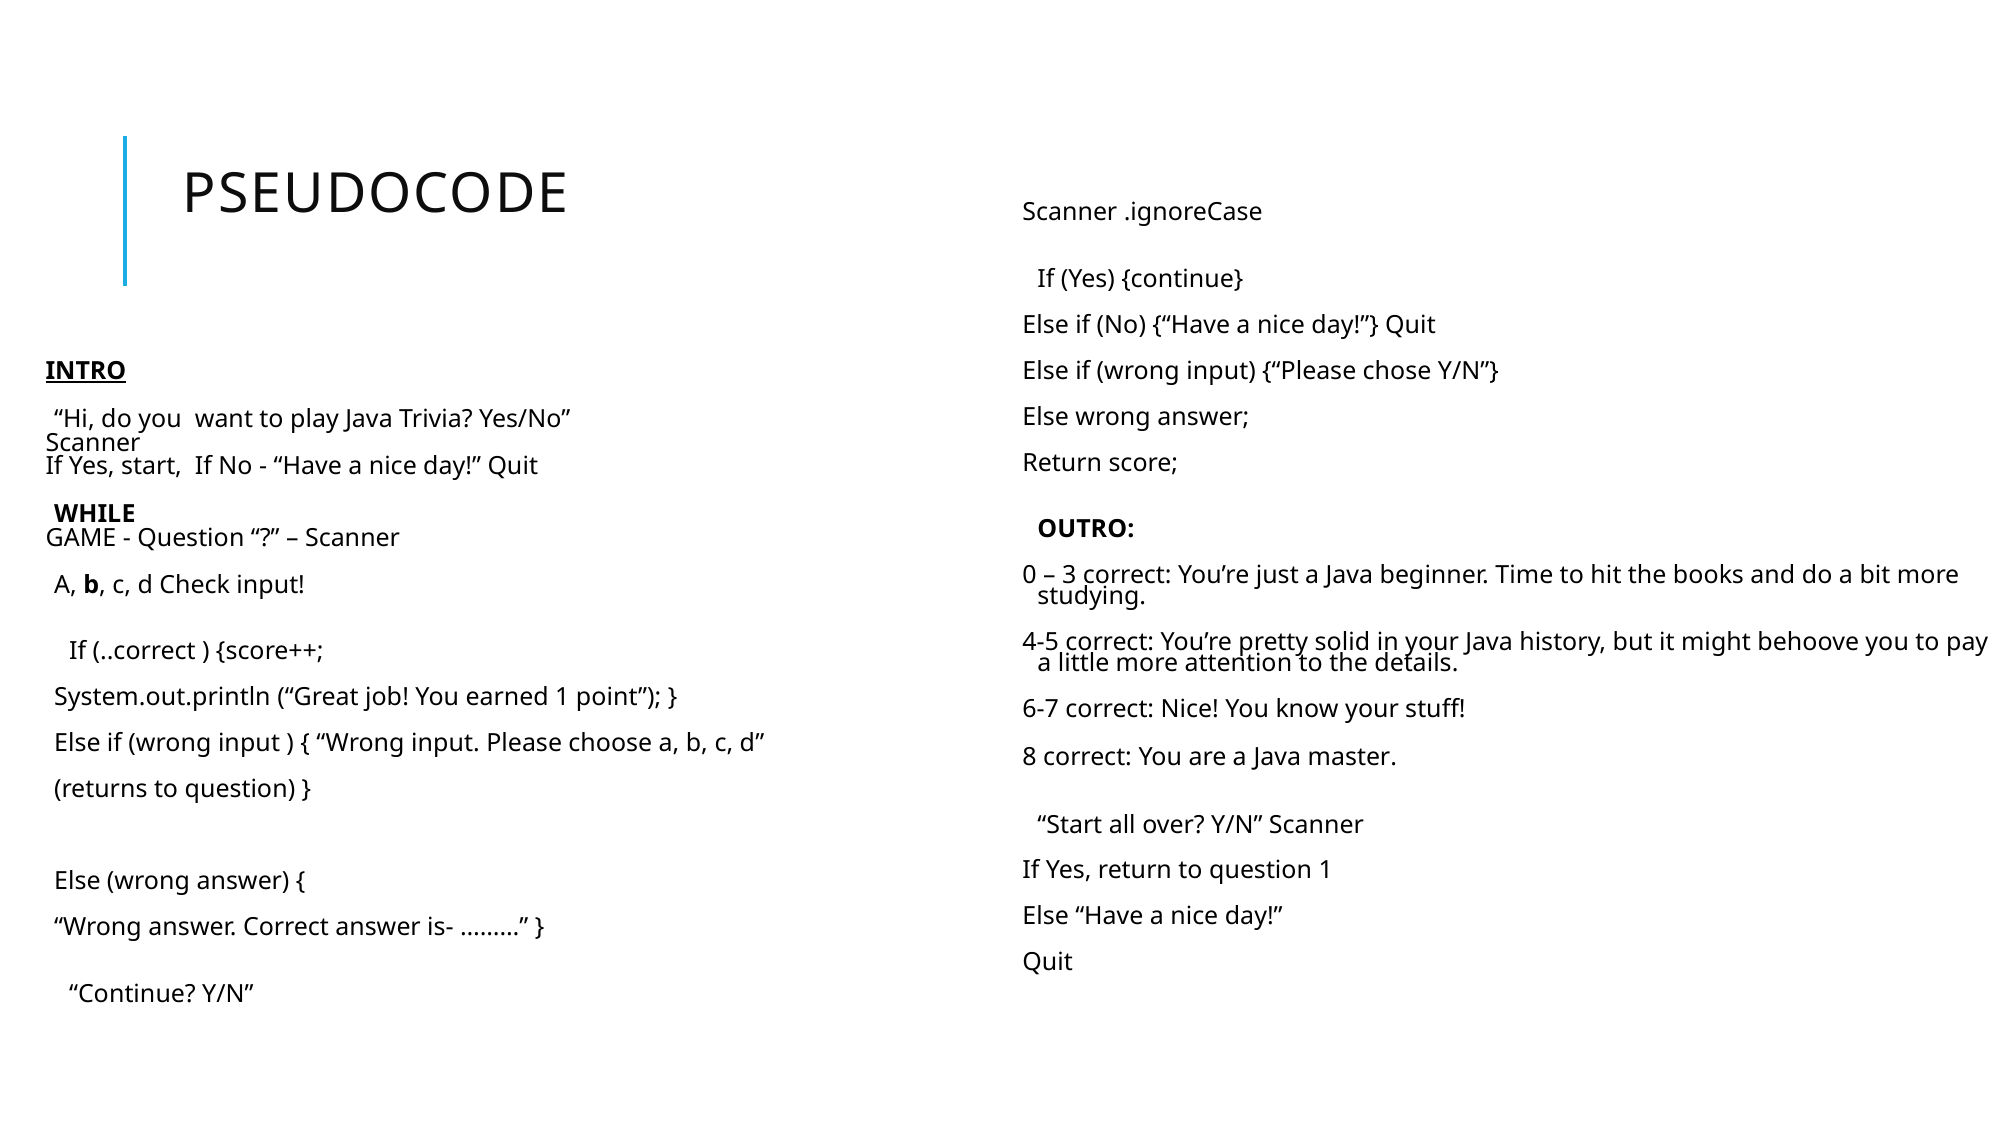

# Pseudocode
INTRO
“Hi, do you  want to play Java Trivia? Yes/No”
Scanner
If Yes, start, If No - “Have a nice day!” Quit
WHILE
GAME - Question “?” – Scanner
A, b, c, d Check input!
If (..correct ) {score++;
System.out.println (“Great job! You earned 1 point”); }
Else if (wrong input ) { “Wrong input. Please choose a, b, c, d”
(returns to question) }
Else (wrong answer) {
“Wrong answer. Correct answer is- ………” }
“Continue? Y/N”
Scanner .ignoreCase
If (Yes) {continue}
Else if (No) {“Have a nice day!”} Quit
Else if (wrong input) {“Please chose Y/N”}
Else wrong answer;
Return score;
OUTRO:
0 – 3 correct: You’re just a Java beginner. Time to hit the books and do a bit more studying.
4-5 correct: You’re pretty solid in your Java history, but it might behoove you to pay a little more attention to the details.
6-7 correct: Nice! You know your stuff!
8 correct: You are a Java master.
“Start all over? Y/N” Scanner
If Yes, return to question 1
Else “Have a nice day!”
Quit